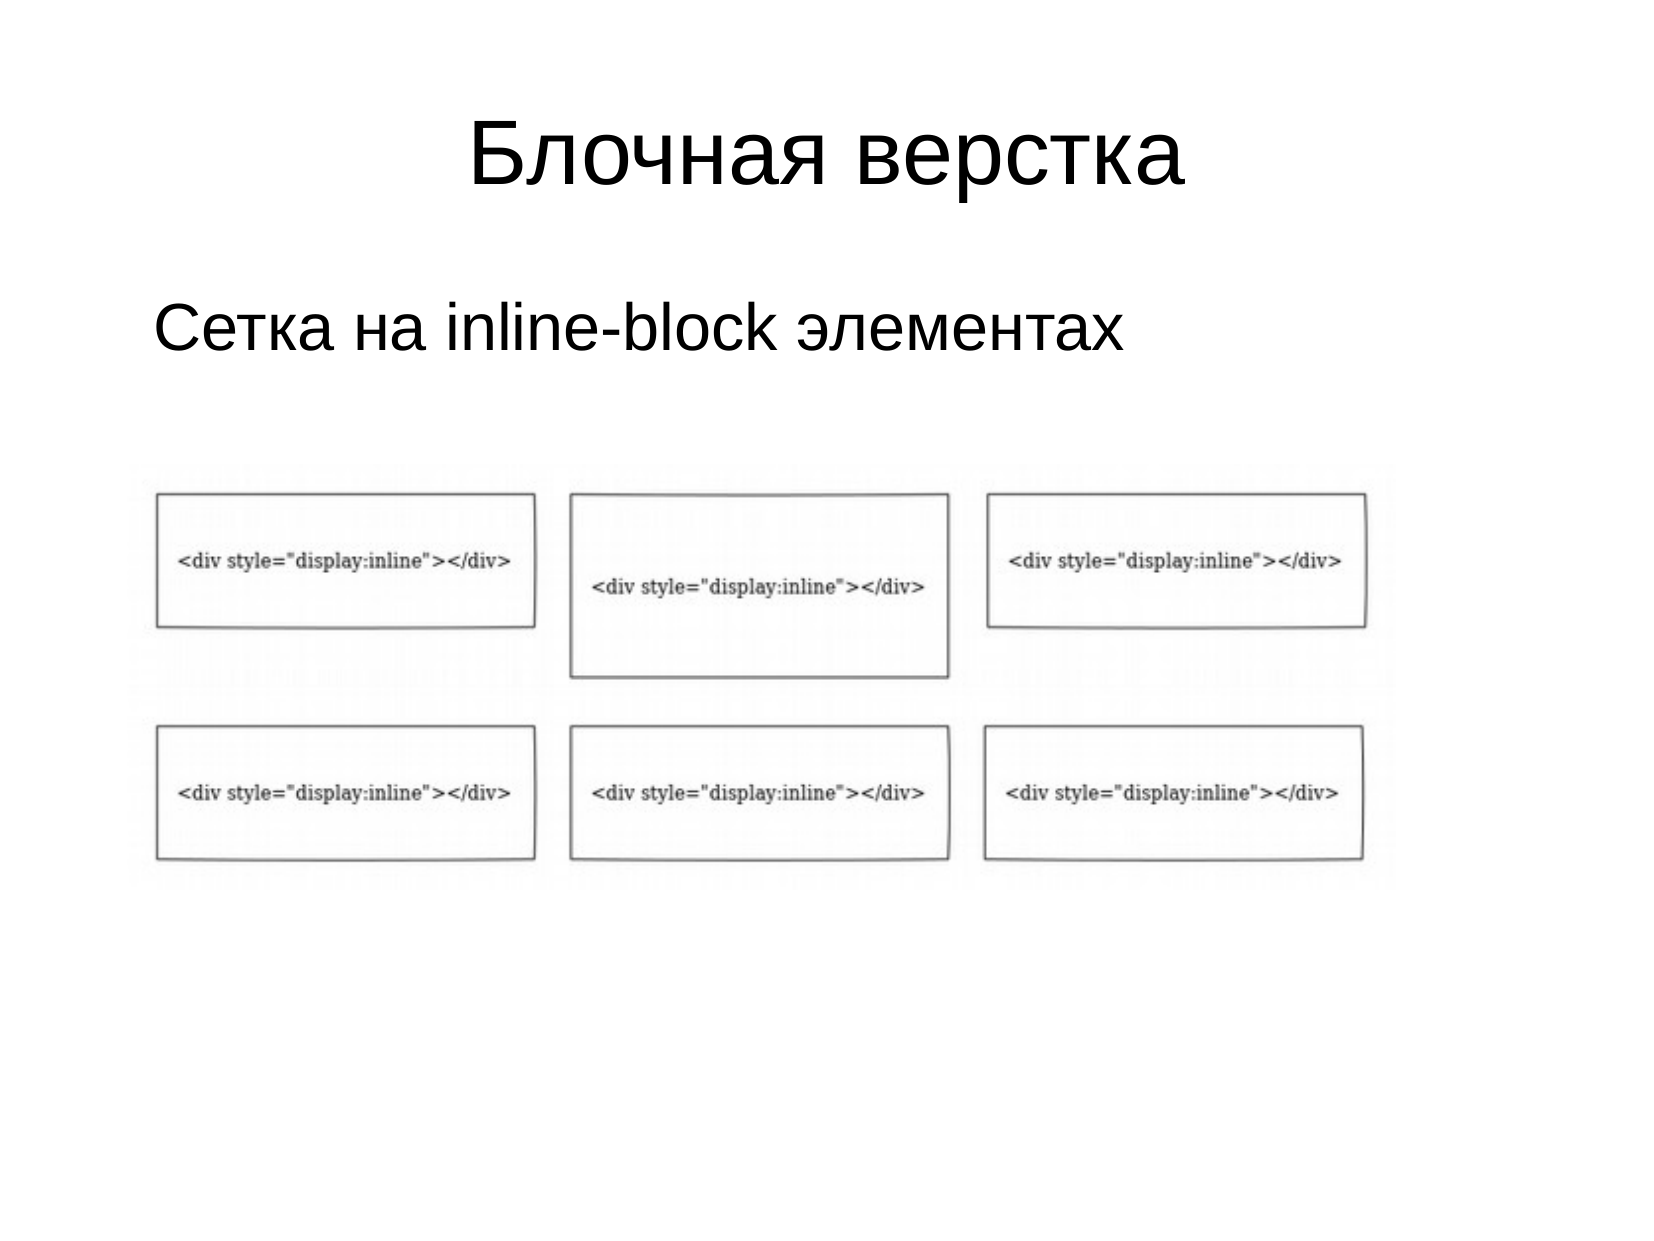

# Блочная верстка
Сетка на inline-block элементах